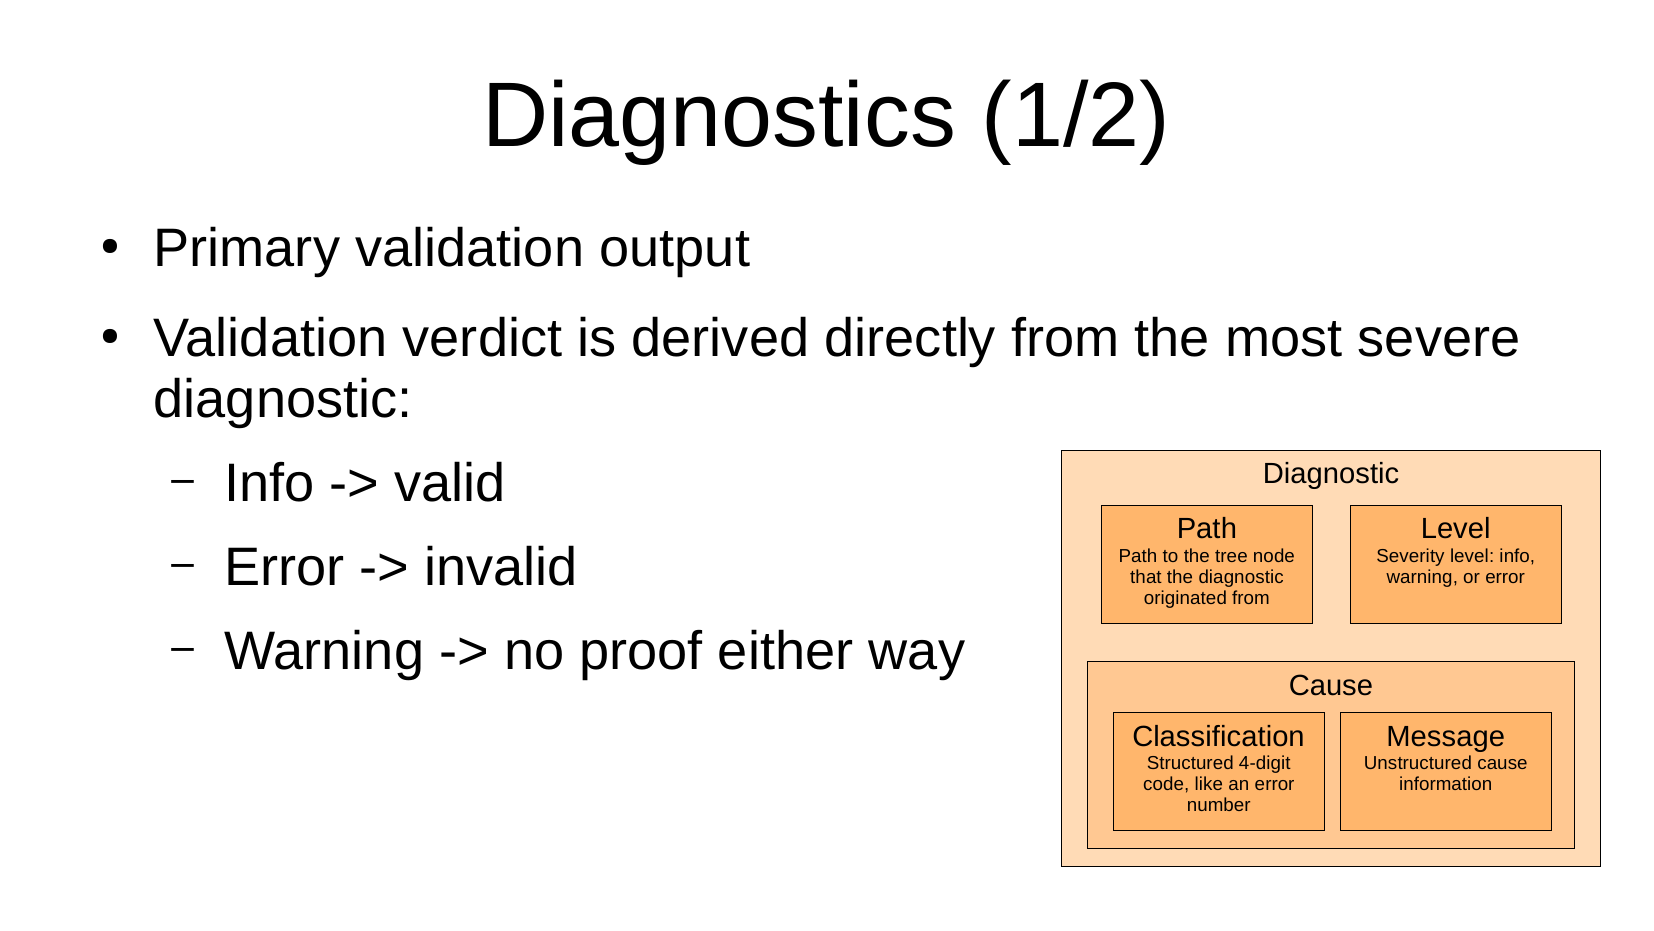

# Diagnostics (1/2)
Primary validation output
Validation verdict is derived directly from the most severe diagnostic:
Info -> valid
Error -> invalid
Warning -> no proof either way
Diagnostic
Path
Path to the tree node that the diagnostic originated from
Level
Severity level: info, warning, or error
Cause
Classification
Structured 4-digit code, like an error number
Message
Unstructured cause information